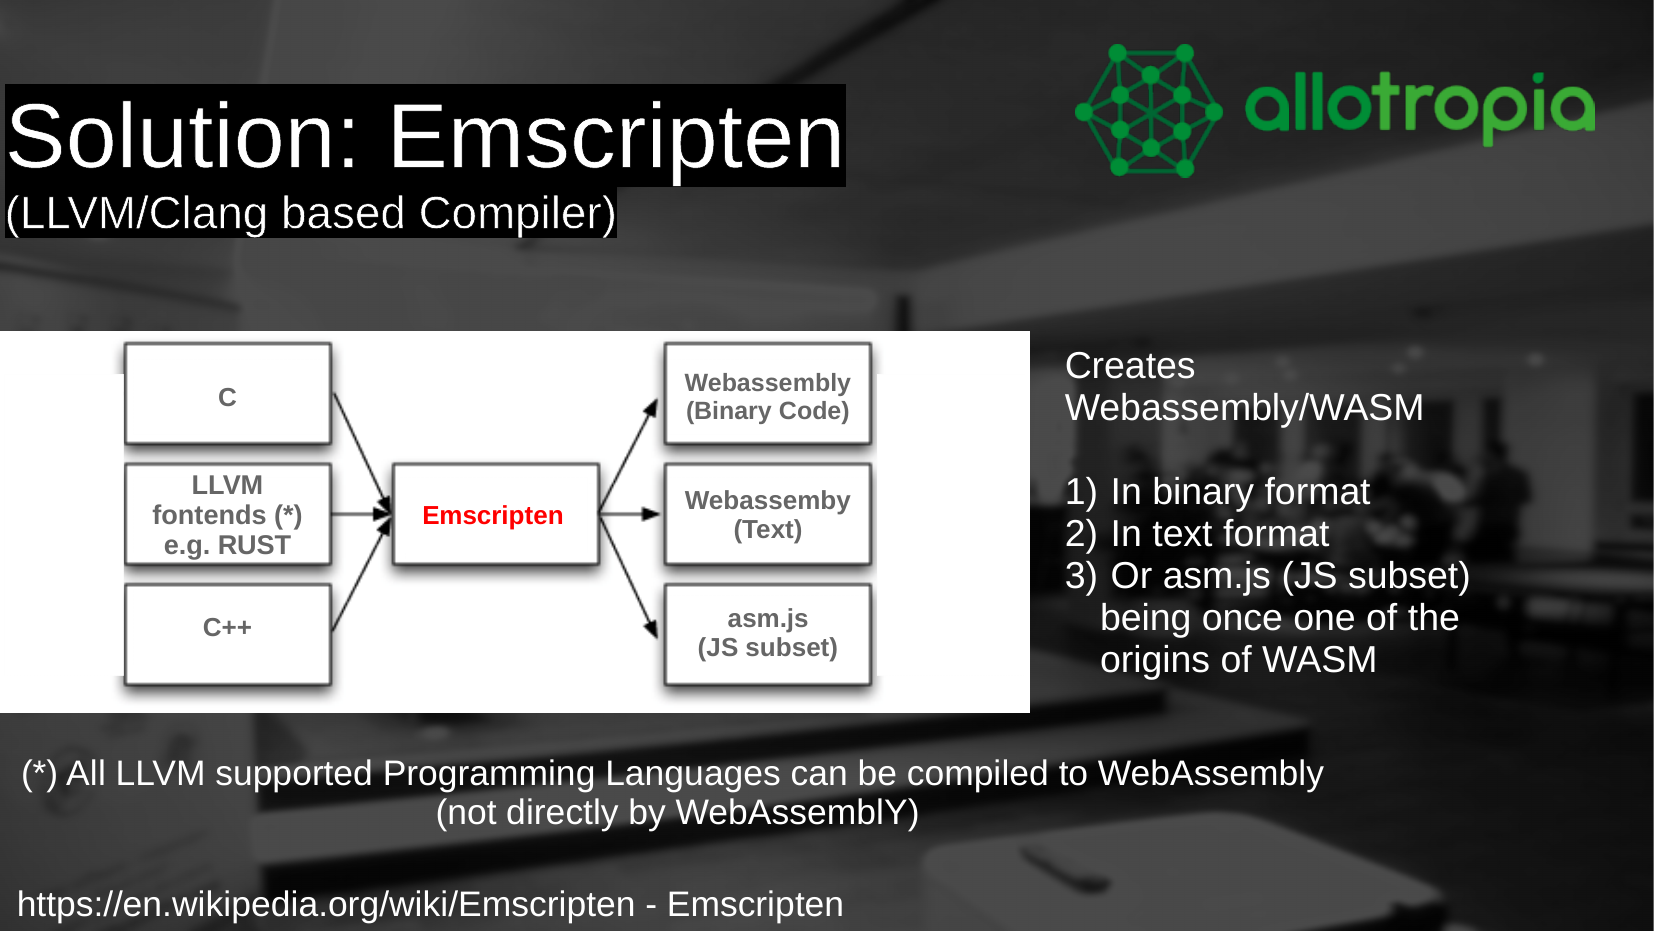

# Solution: Emscripten (LLVM/Clang based Compiler)
Creates Webassembly/WASM
 In binary format
 In text format
 Or asm.js (JS subset) being once one of the origins of WASM
C
Webassembly
(Binary Code)
LLVM fontends (*) e.g. RUST
Emscripten
Webassemby
(Text)
C++
asm.js
(JS subset)
(*) All LLVM supported Programming Languages can be compiled to WebAssembly
(not directly by WebAssemblY)
https://en.wikipedia.org/wiki/Emscripten - Emscripten